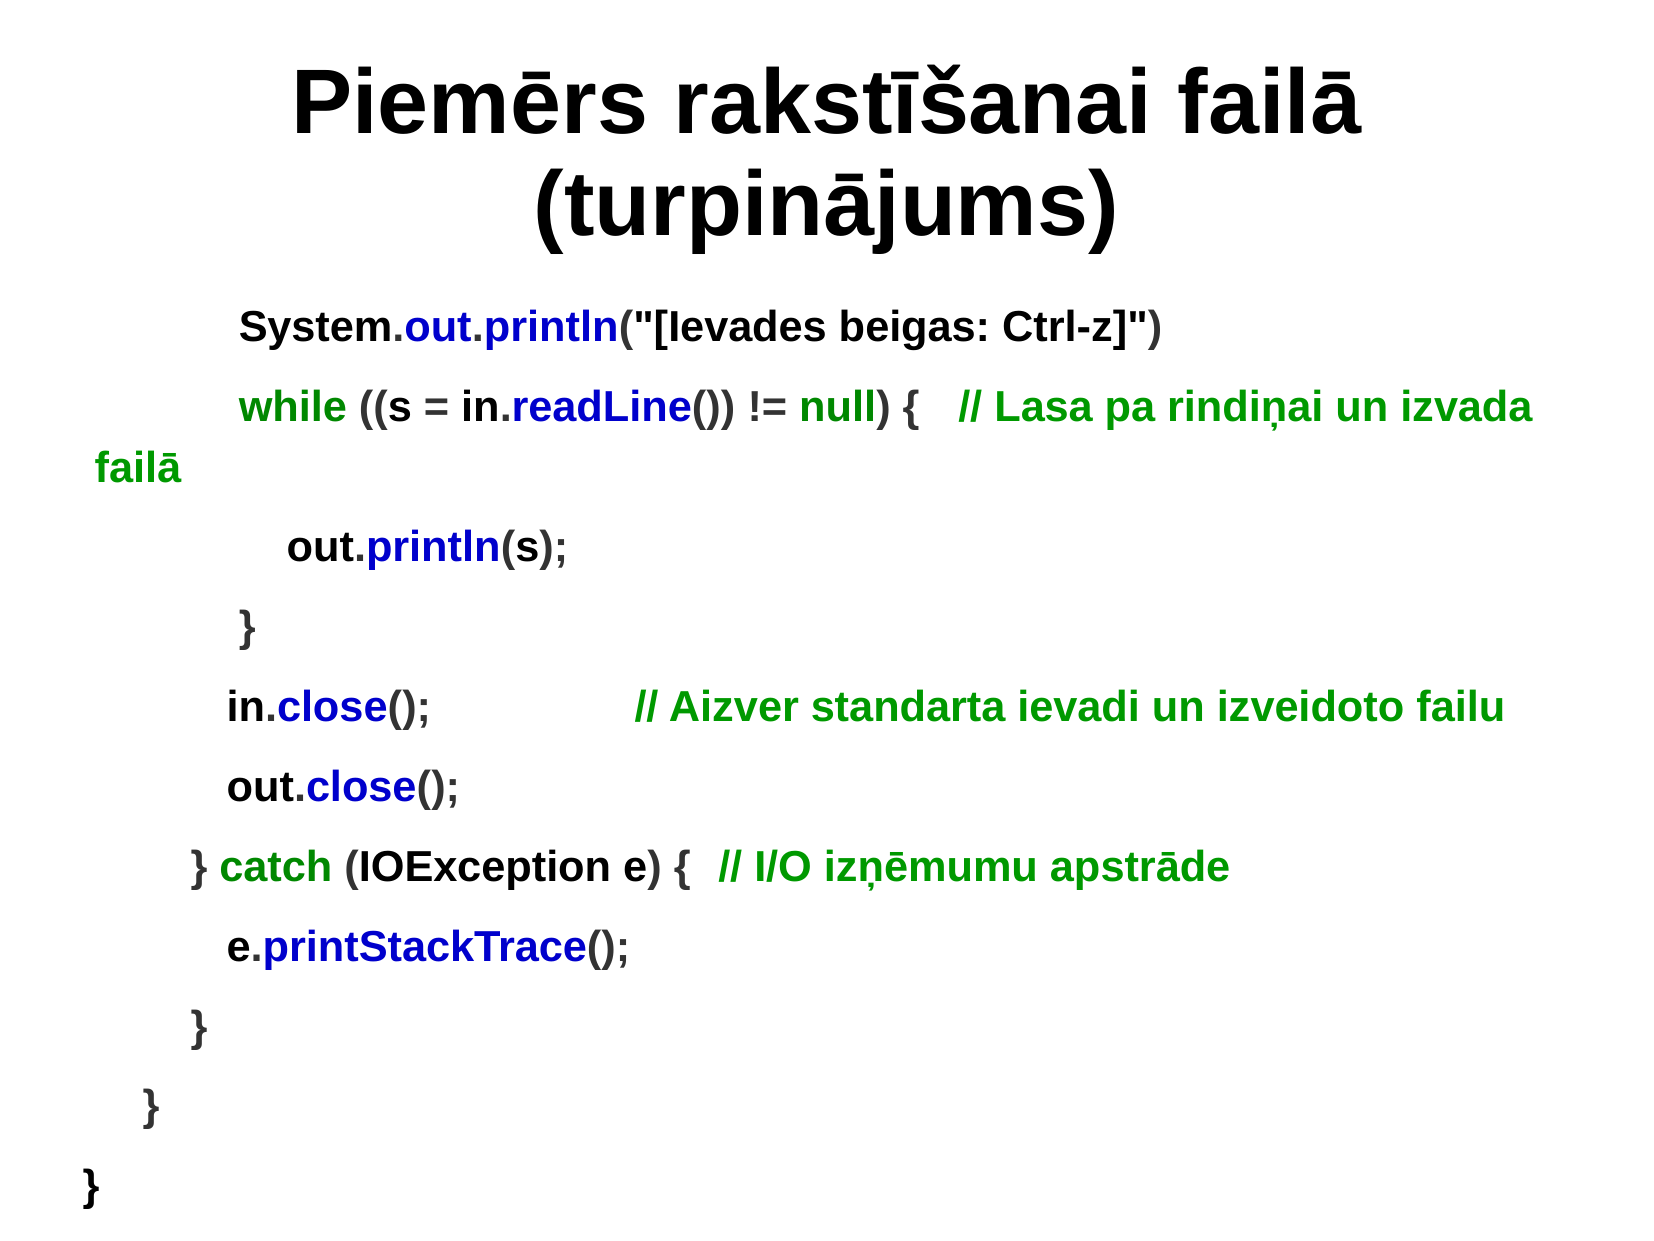

# Piemērs rakstīšanai failā (turpinājums)
 System.out.println("[Ievades beigas: Ctrl-z]")
 while ((s = in.readLine()) != null) {	 // Lasa pa rindiņai un izvada failā
 out.println(s);
 }
 in.close();		 // Aizver standarta ievadi un izveidoto failu
 	out.close();
 } catch (IOException e) {	 // I/O izņēmumu apstrāde
 e.printStackTrace();
 }
 }
}